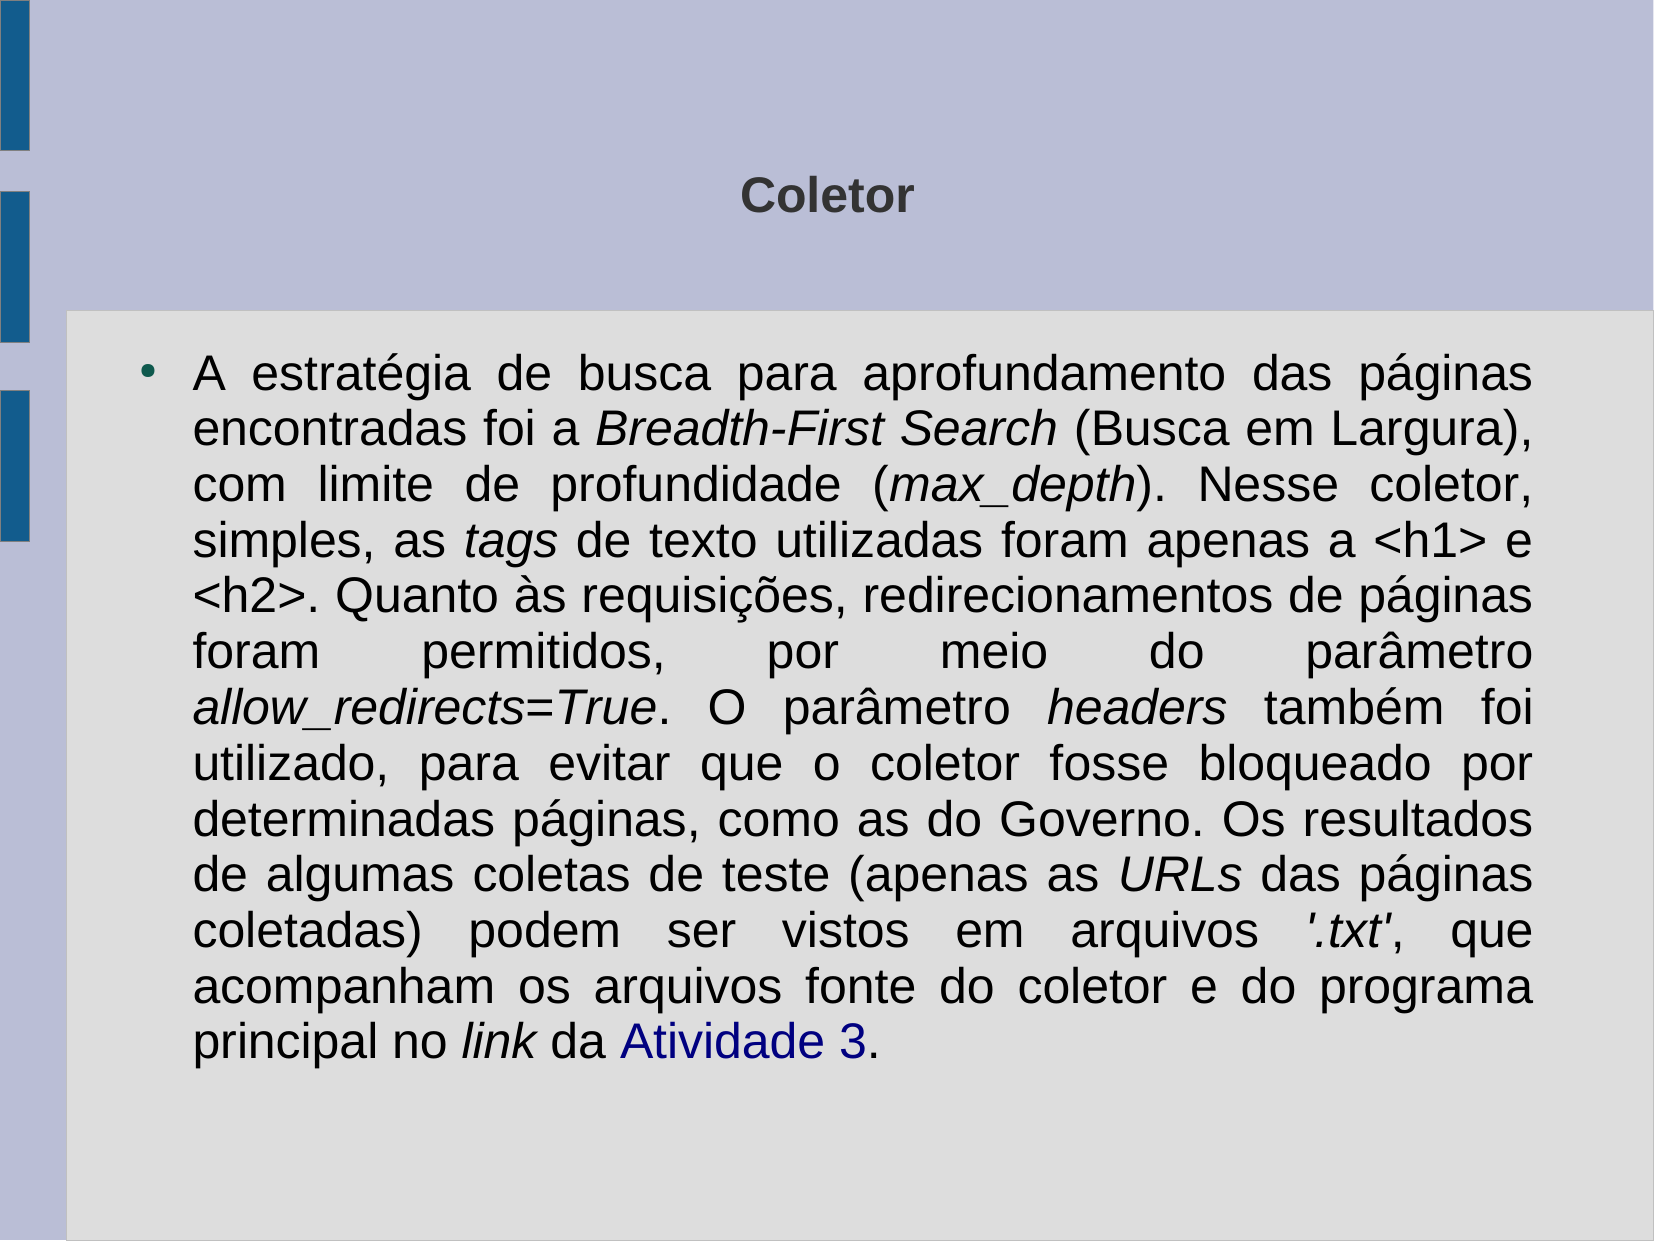

# Coletor
A estratégia de busca para aprofundamento das páginas encontradas foi a Breadth-First Search (Busca em Largura), com limite de profundidade (max_depth). Nesse coletor, simples, as tags de texto utilizadas foram apenas a <h1> e <h2>. Quanto às requisições, redirecionamentos de páginas foram permitidos, por meio do parâmetro allow_redirects=True. O parâmetro headers também foi utilizado, para evitar que o coletor fosse bloqueado por determinadas páginas, como as do Governo. Os resultados de algumas coletas de teste (apenas as URLs das páginas coletadas) podem ser vistos em arquivos '.txt', que acompanham os arquivos fonte do coletor e do programa principal no link da Atividade 3.